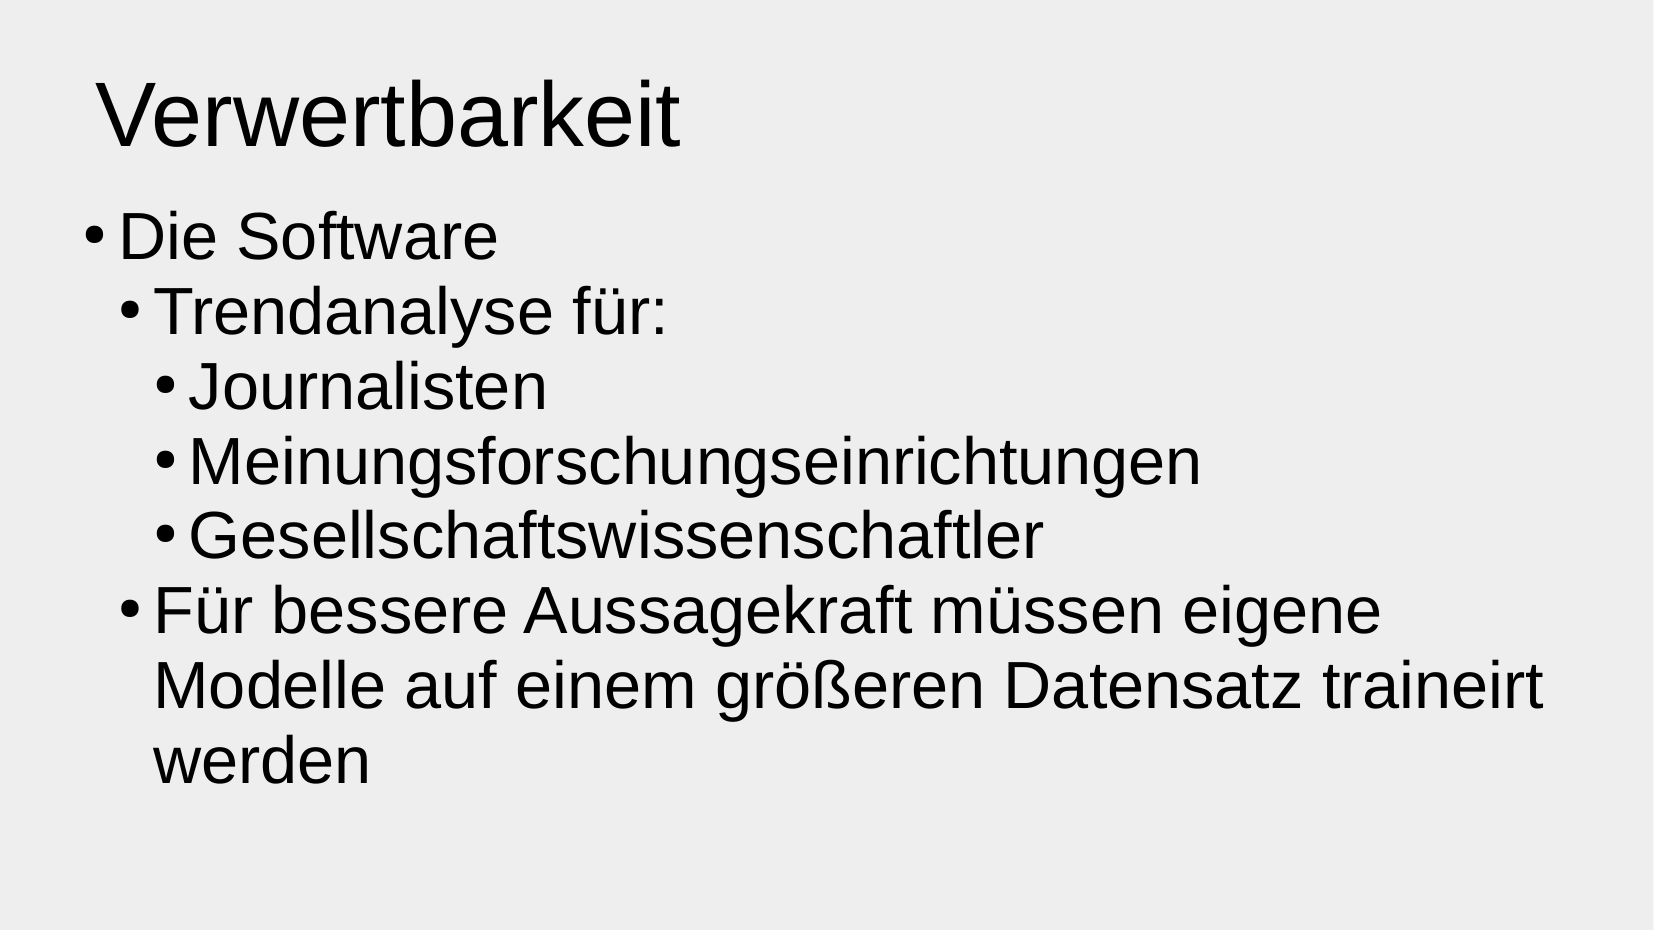

# Verwertbarkeit
Die Software
Trendanalyse für:
Journalisten
Meinungsforschungseinrichtungen
Gesellschaftswissenschaftler
Für bessere Aussagekraft müssen eigene Modelle auf einem größeren Datensatz traineirt werden